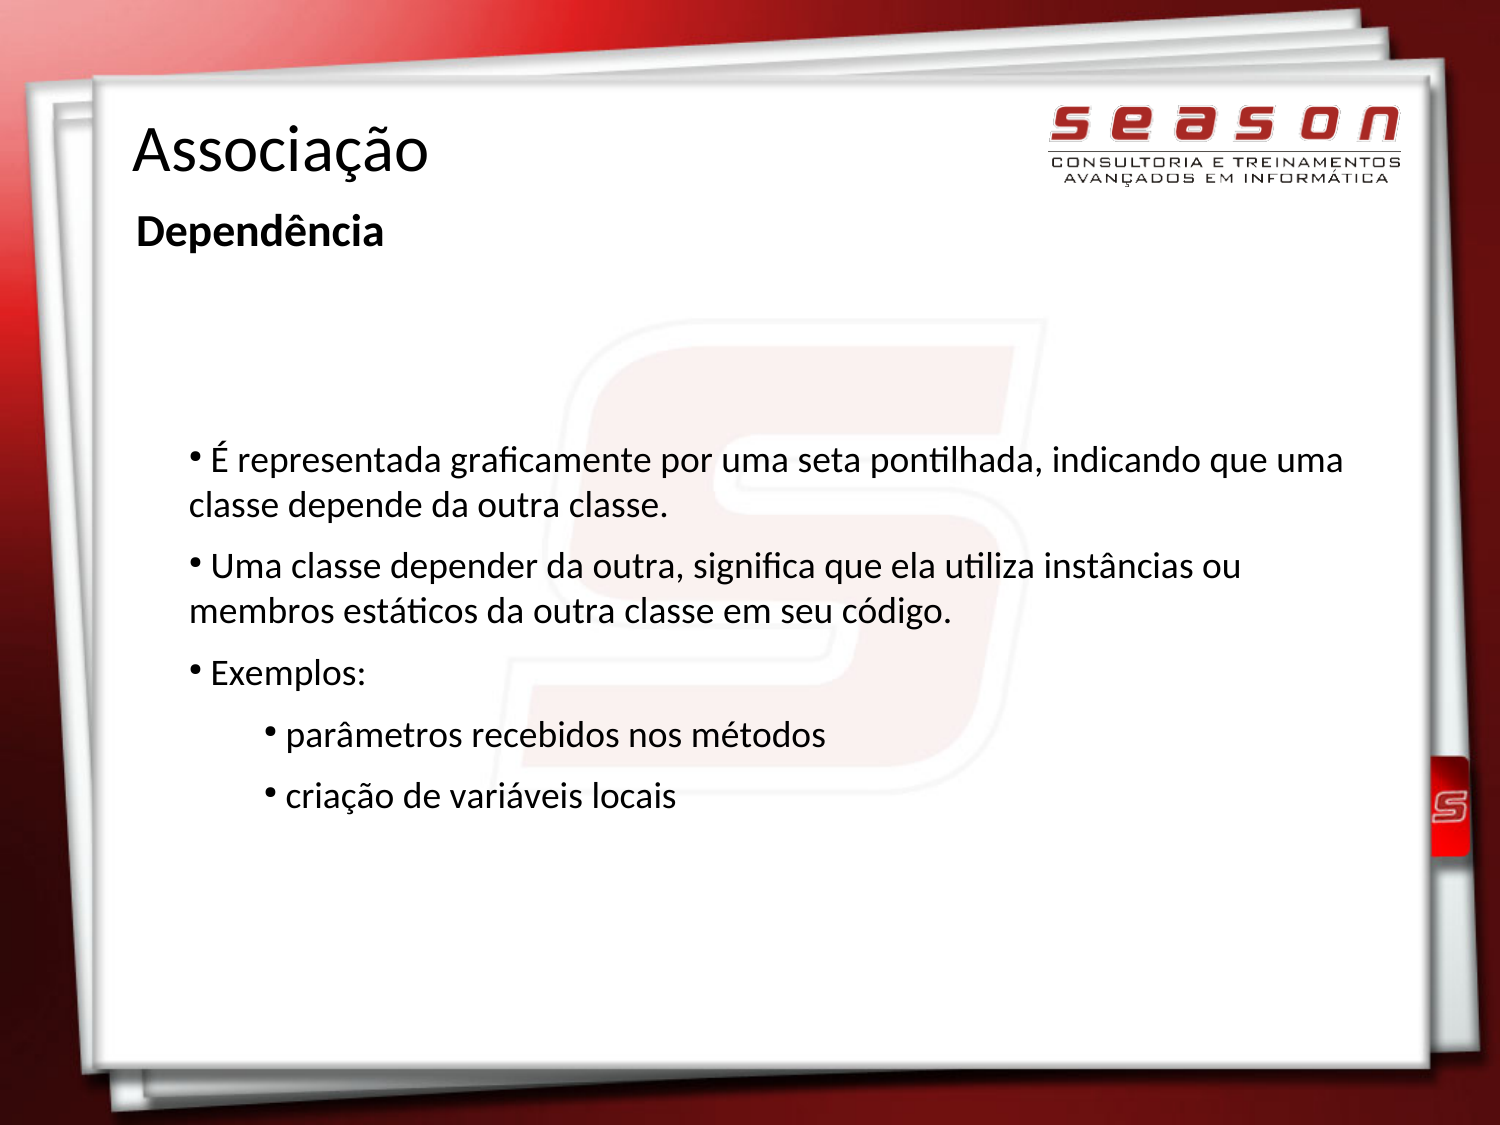

# Associação
Dependência
 É representada graficamente por uma seta pontilhada, indicando que uma classe depende da outra classe.
 Uma classe depender da outra, significa que ela utiliza instâncias ou membros estáticos da outra classe em seu código.
 Exemplos:
 parâmetros recebidos nos métodos
 criação de variáveis locais